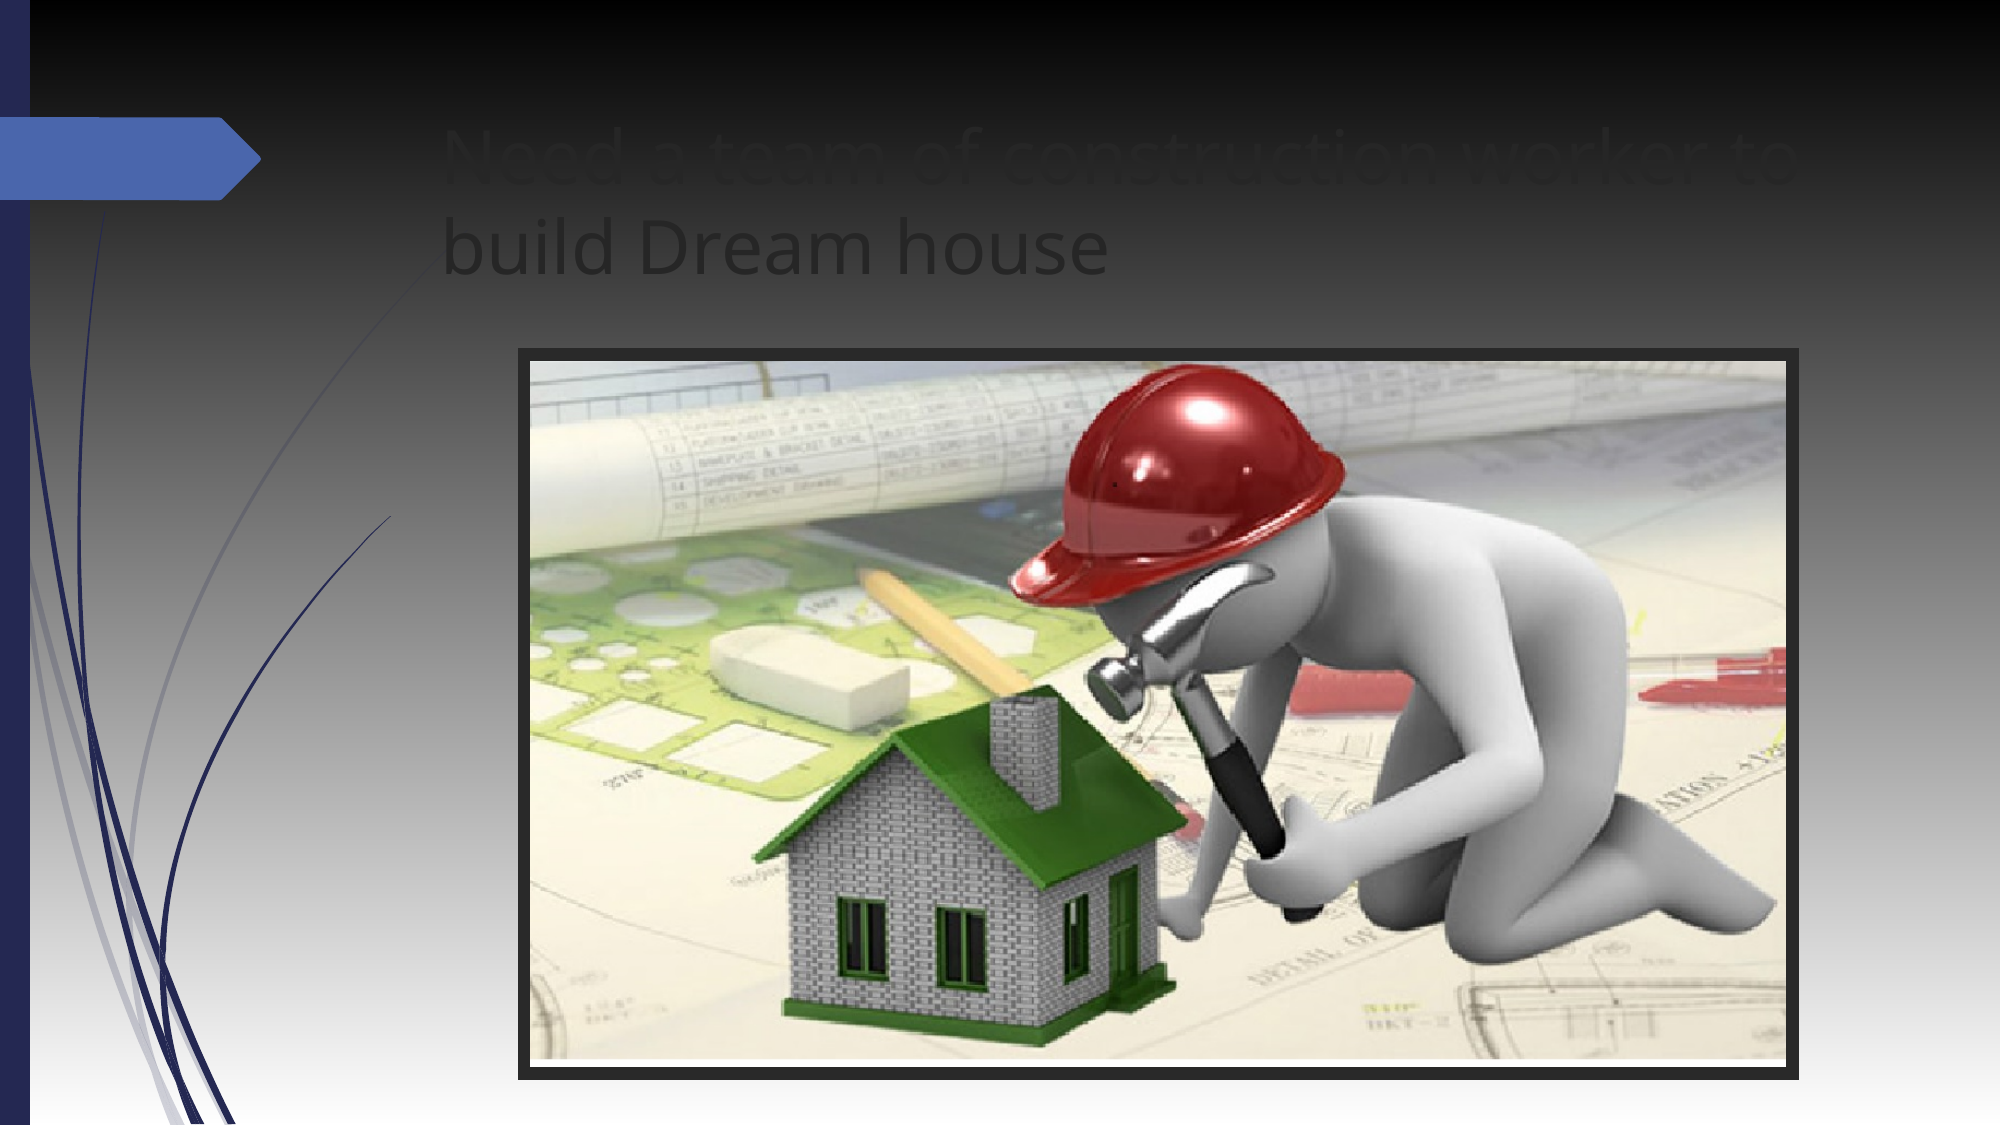

# Need a team of construction worker to build Dream house